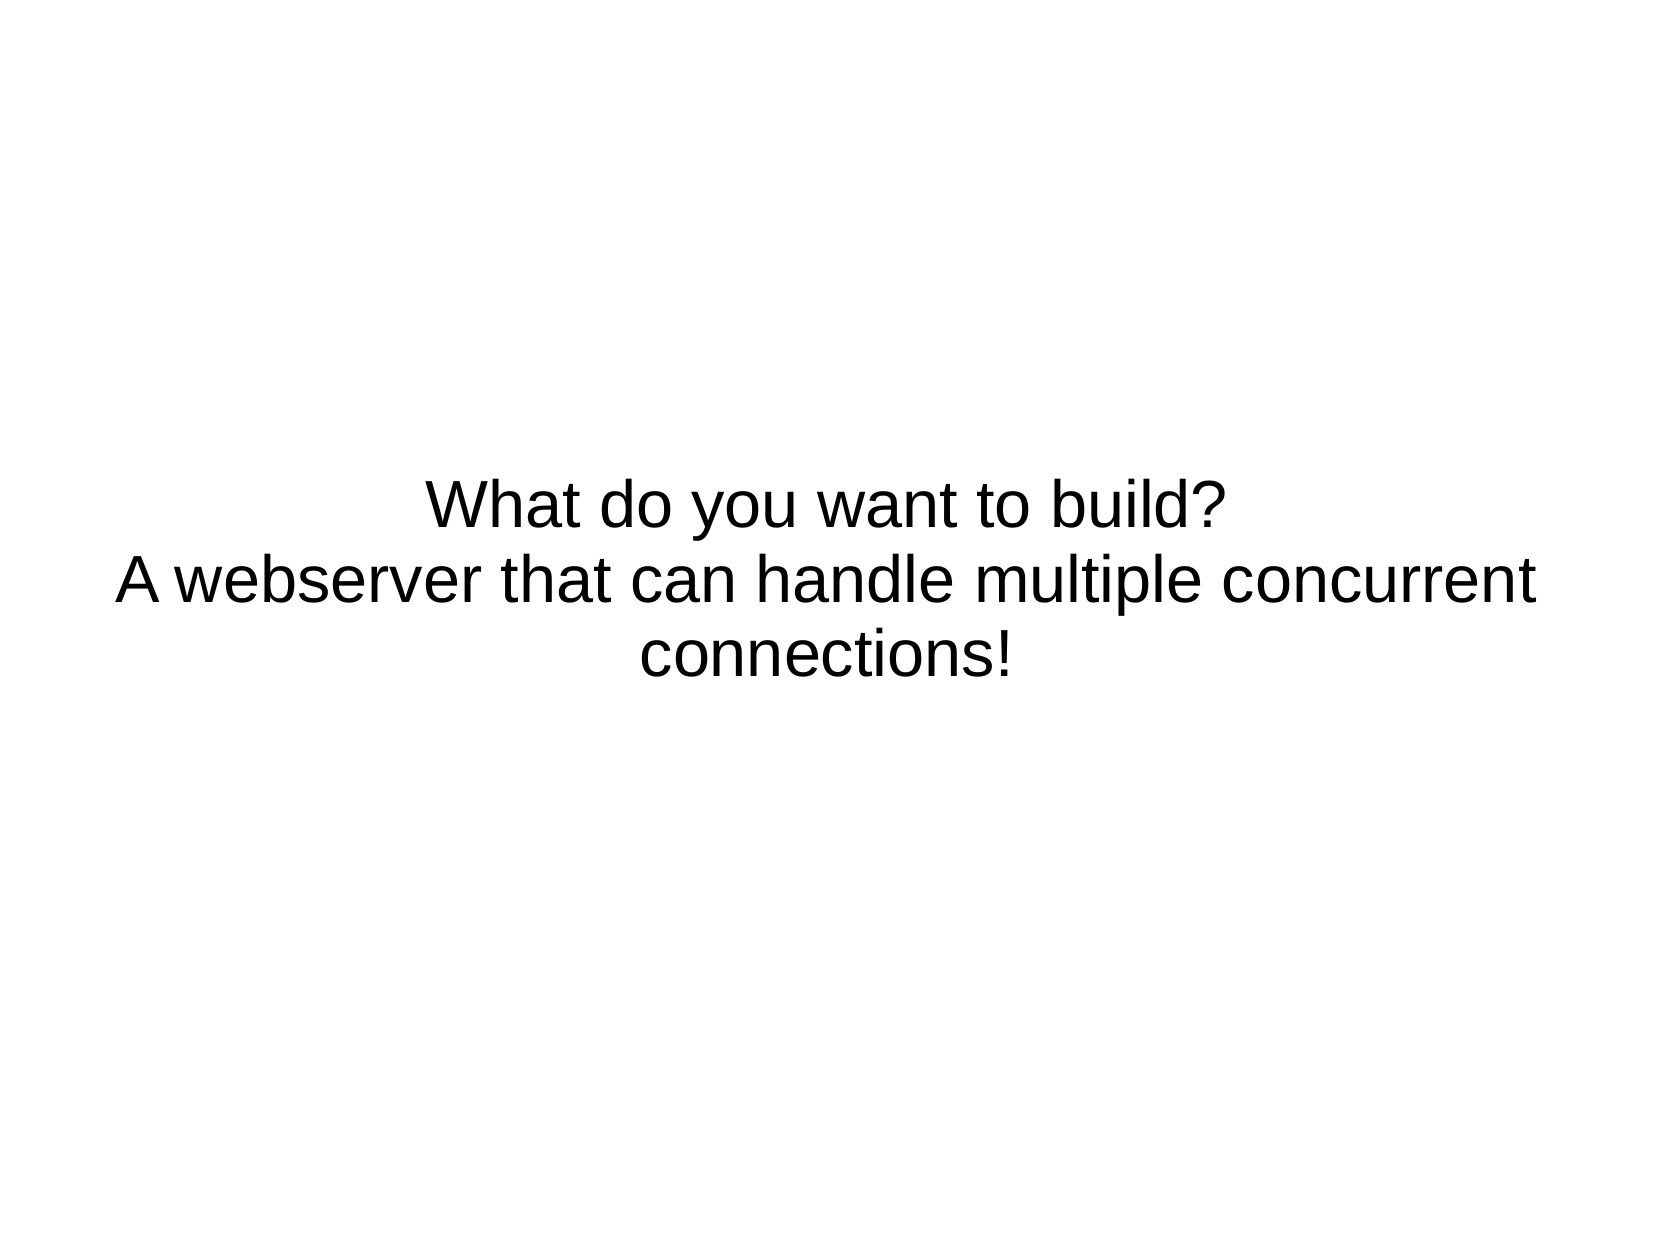

# What do you want to build?
A webserver that can handle multiple concurrent connections!